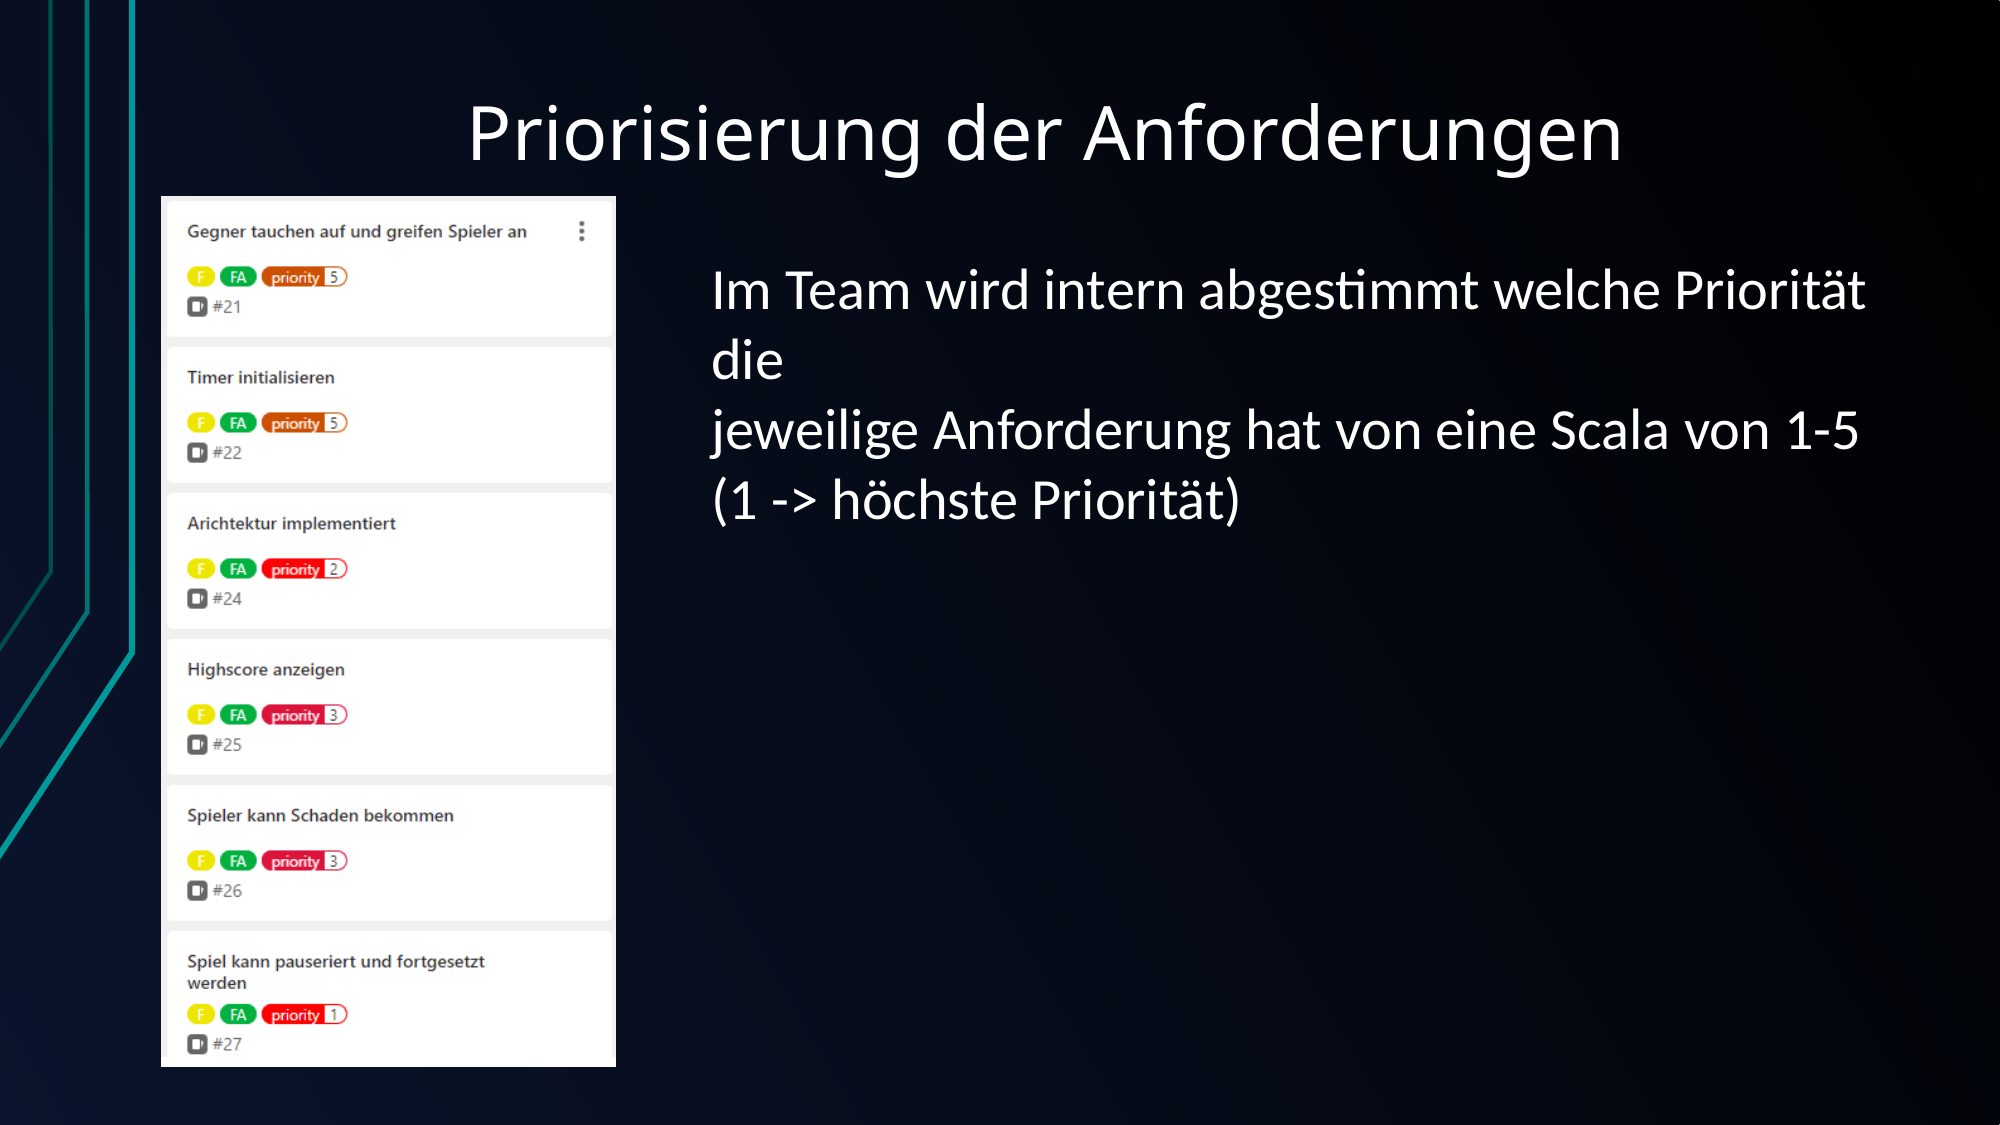

# Priorisierung der Anforderungen
Im Team wird intern abgestimmt welche Priorität die
jeweilige Anforderung hat von eine Scala von 1-5 (1 -> höchste Priorität)